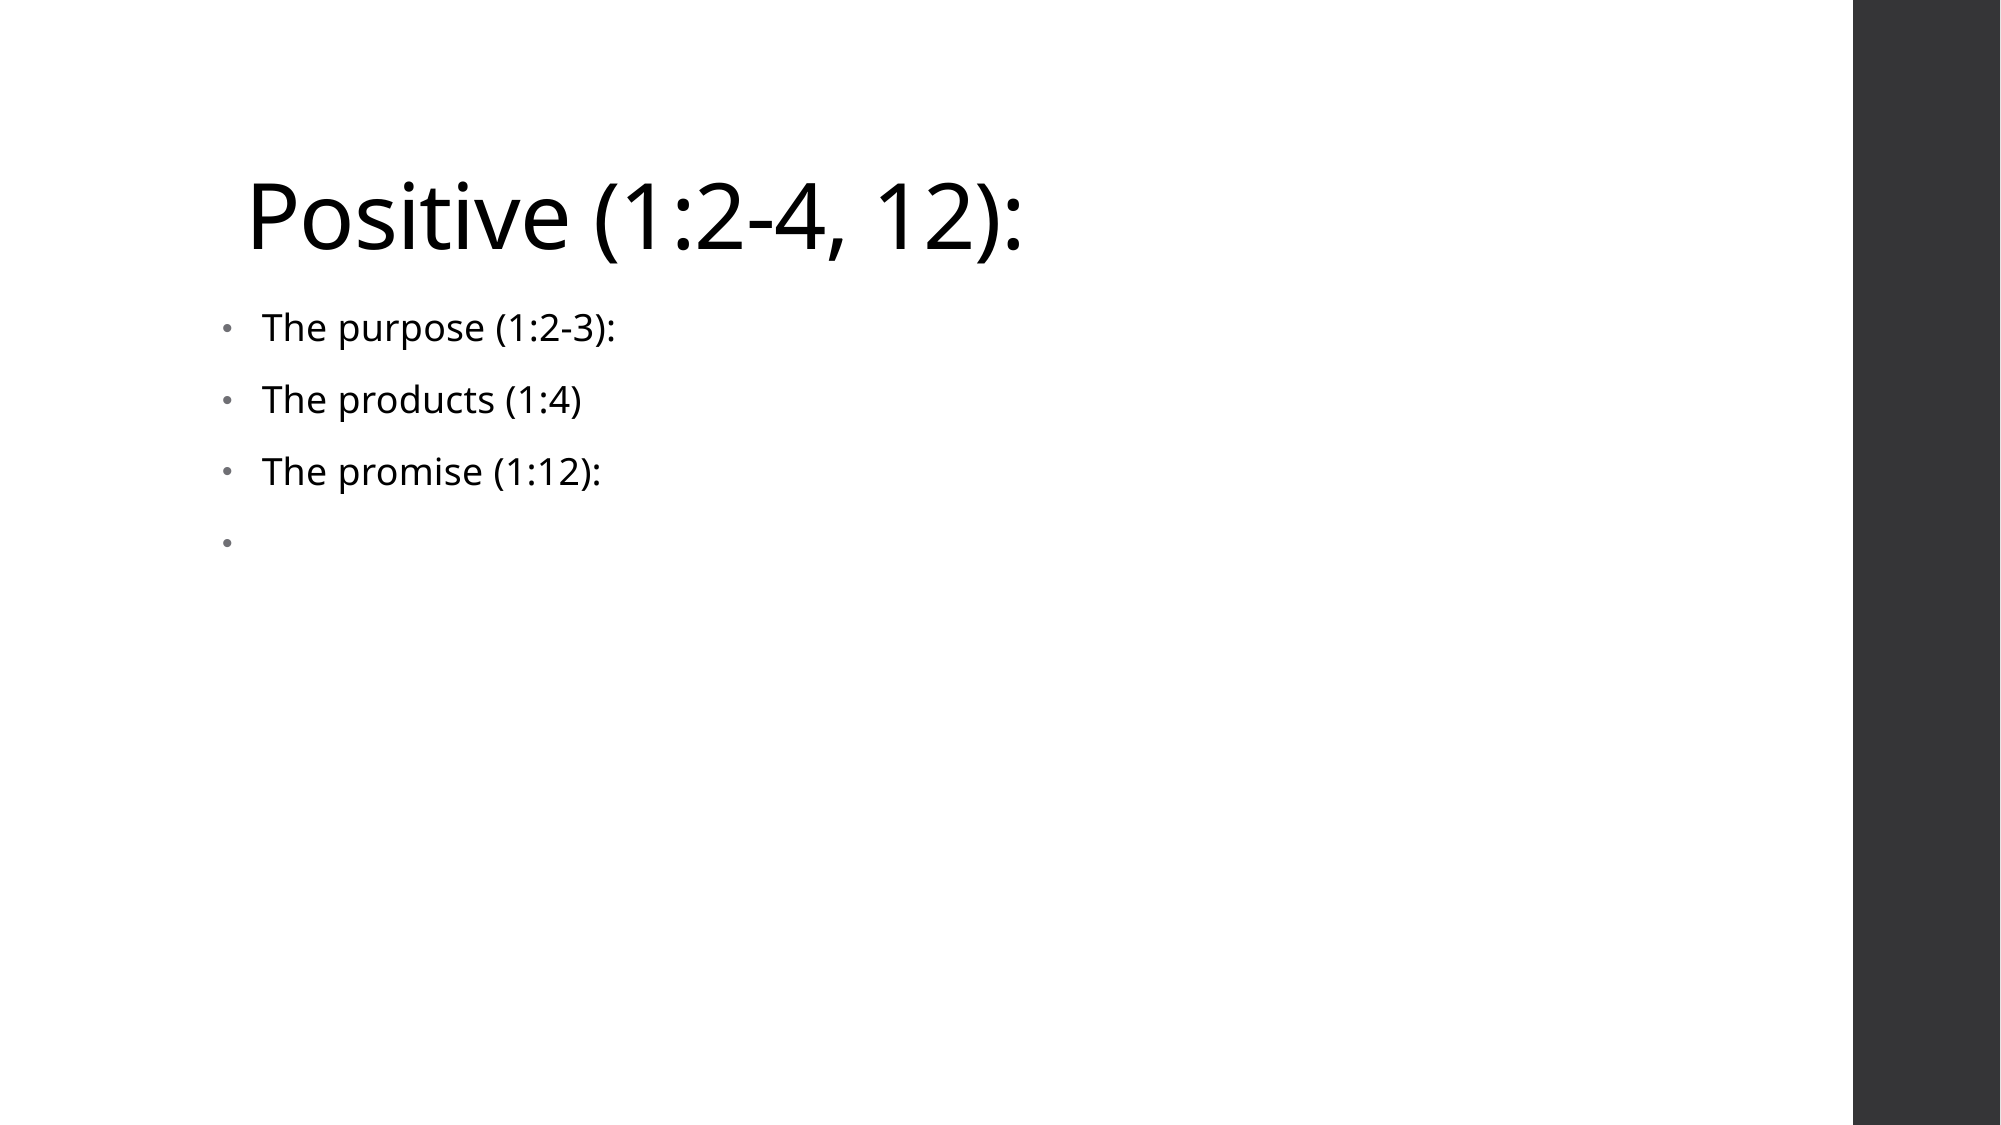

# Positive (1:2-4, 12):
 The purpose (1:2-3):
 The products (1:4)
 The promise (1:12):